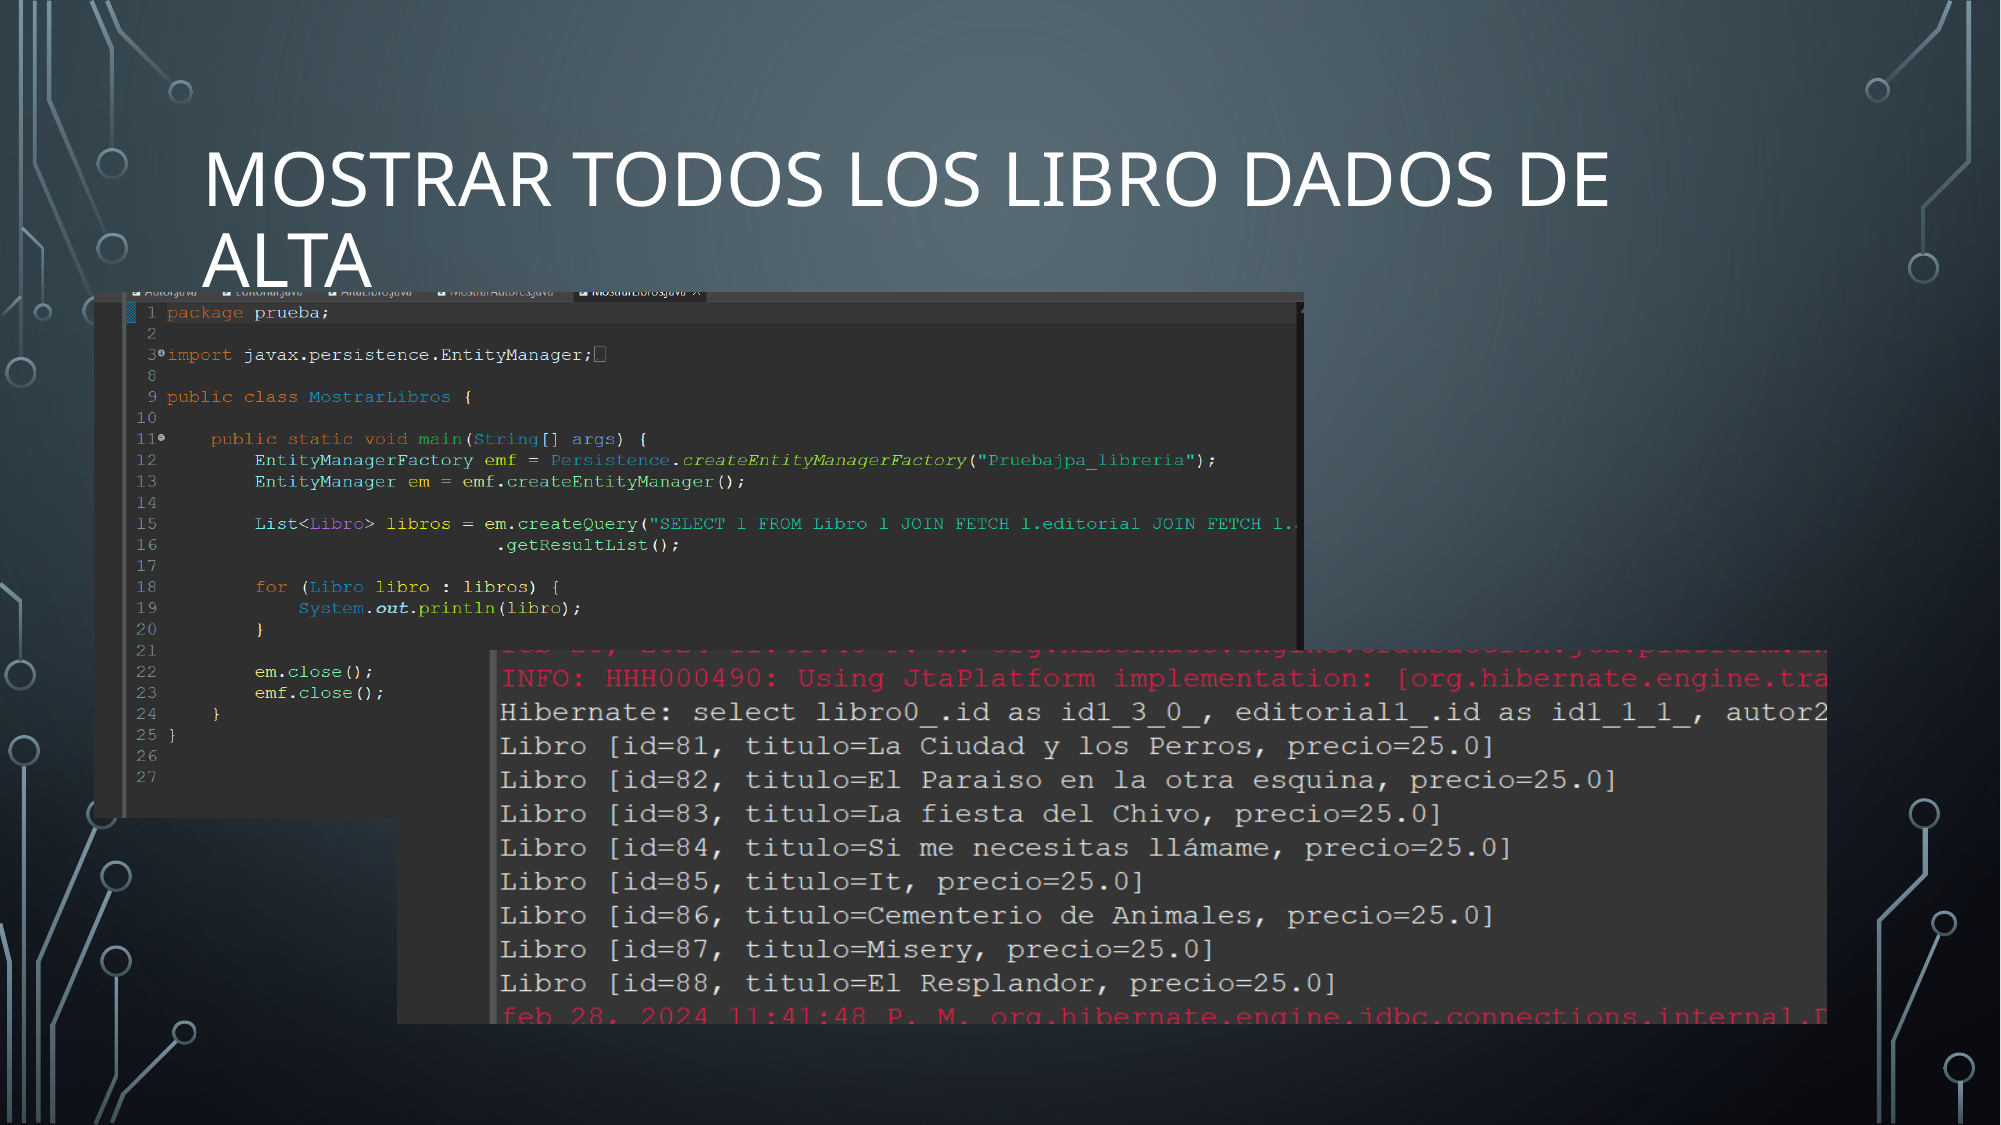

# Mostrar todos los libro dados de alta